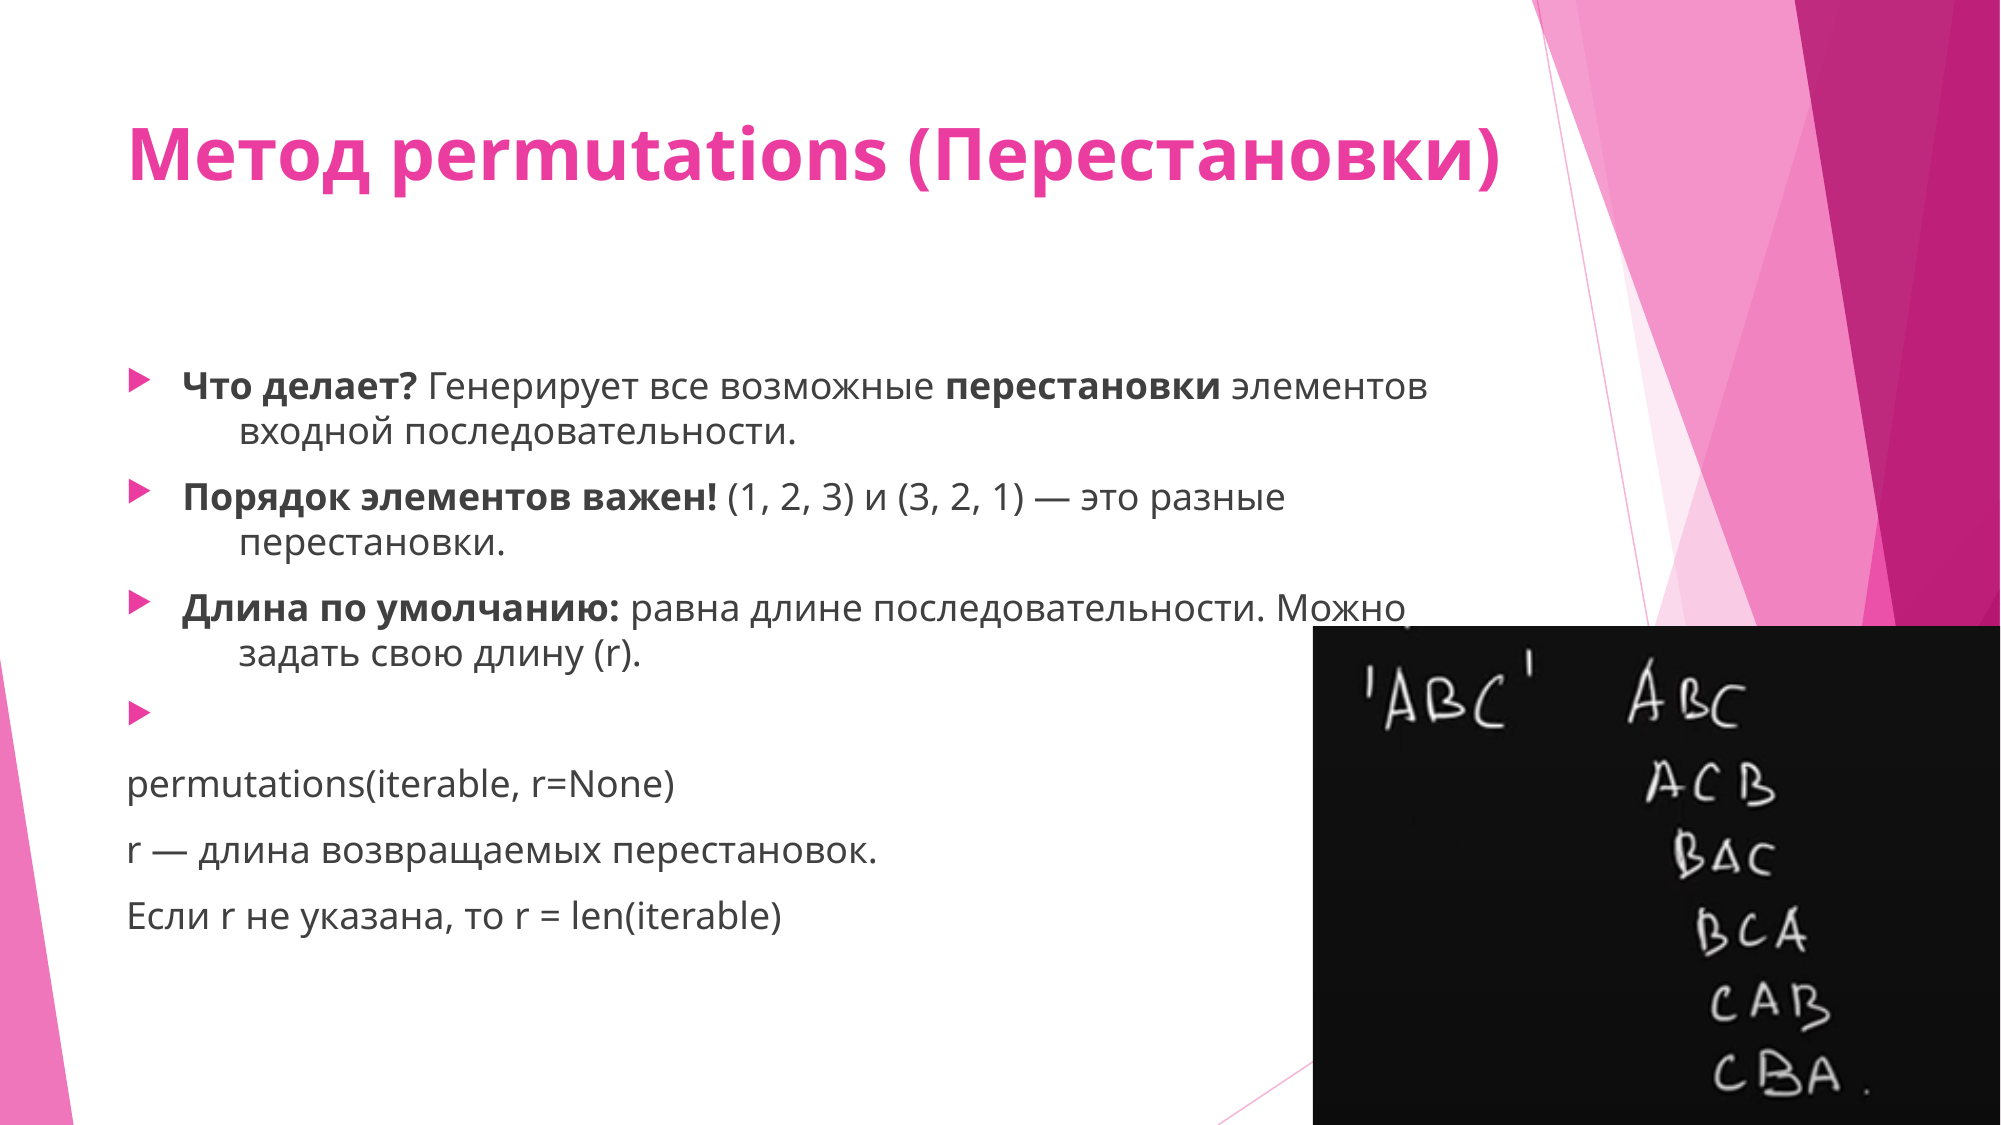

# Метод permutations (Перестановки)
Что делает? Генерирует все возможные перестановки элементов входной последовательности.
Порядок элементов важен! (1, 2, 3) и (3, 2, 1) — это разные перестановки.
Длина по умолчанию: равна длине последовательности. Можно задать свою длину (r).
permutations(iterable, r=None)
r — длина возвращаемых перестановок.
Если r не указана, то r = len(iterable)